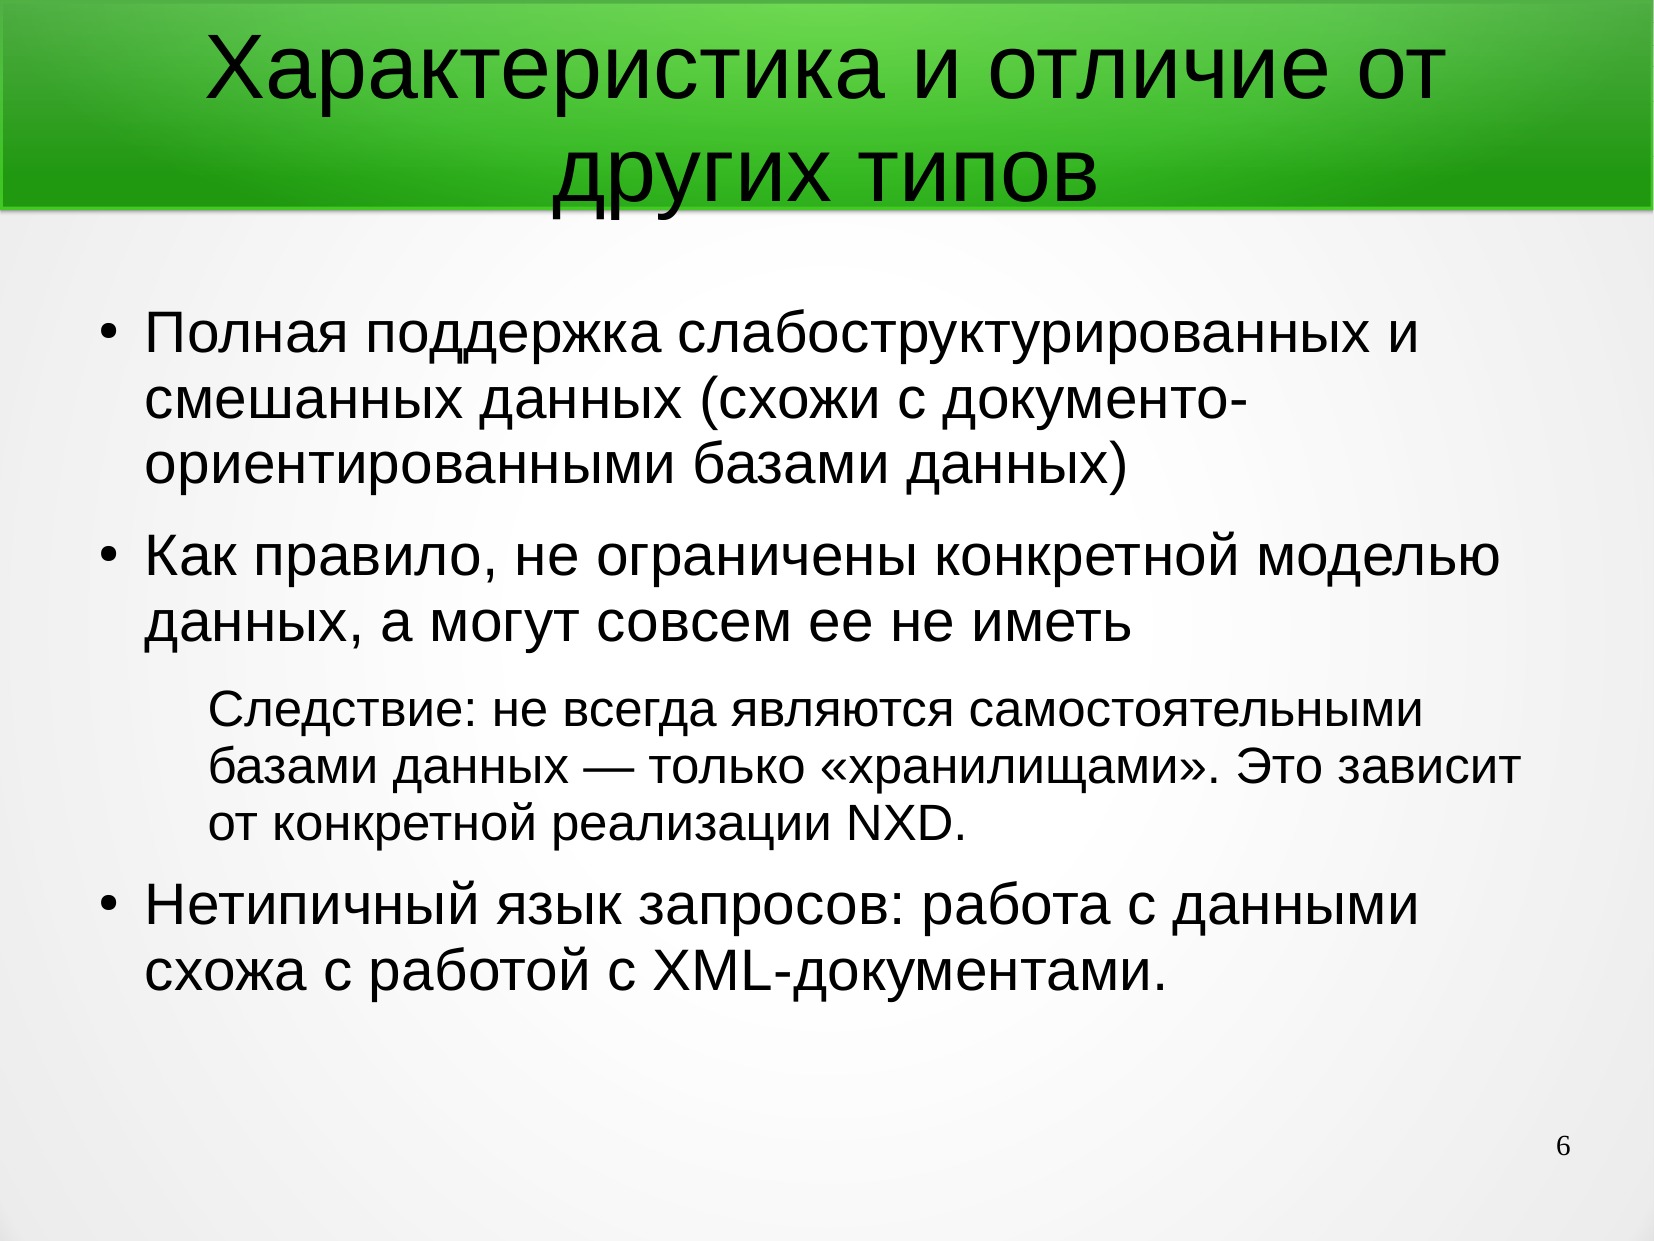

# Характеристика и отличие от других типов
Полная поддержка слабоструктурированных и смешанных данных (схожи с документо-ориентированными базами данных)
Как правило, не ограничены конкретной моделью данных, а могут совсем ее не иметь
Следствие: не всегда являются самостоятельными базами данных — только «хранилищами». Это зависит от конкретной реализации NXD.
Нетипичный язык запросов: работа с данными схожа с работой с XML-документами.
6